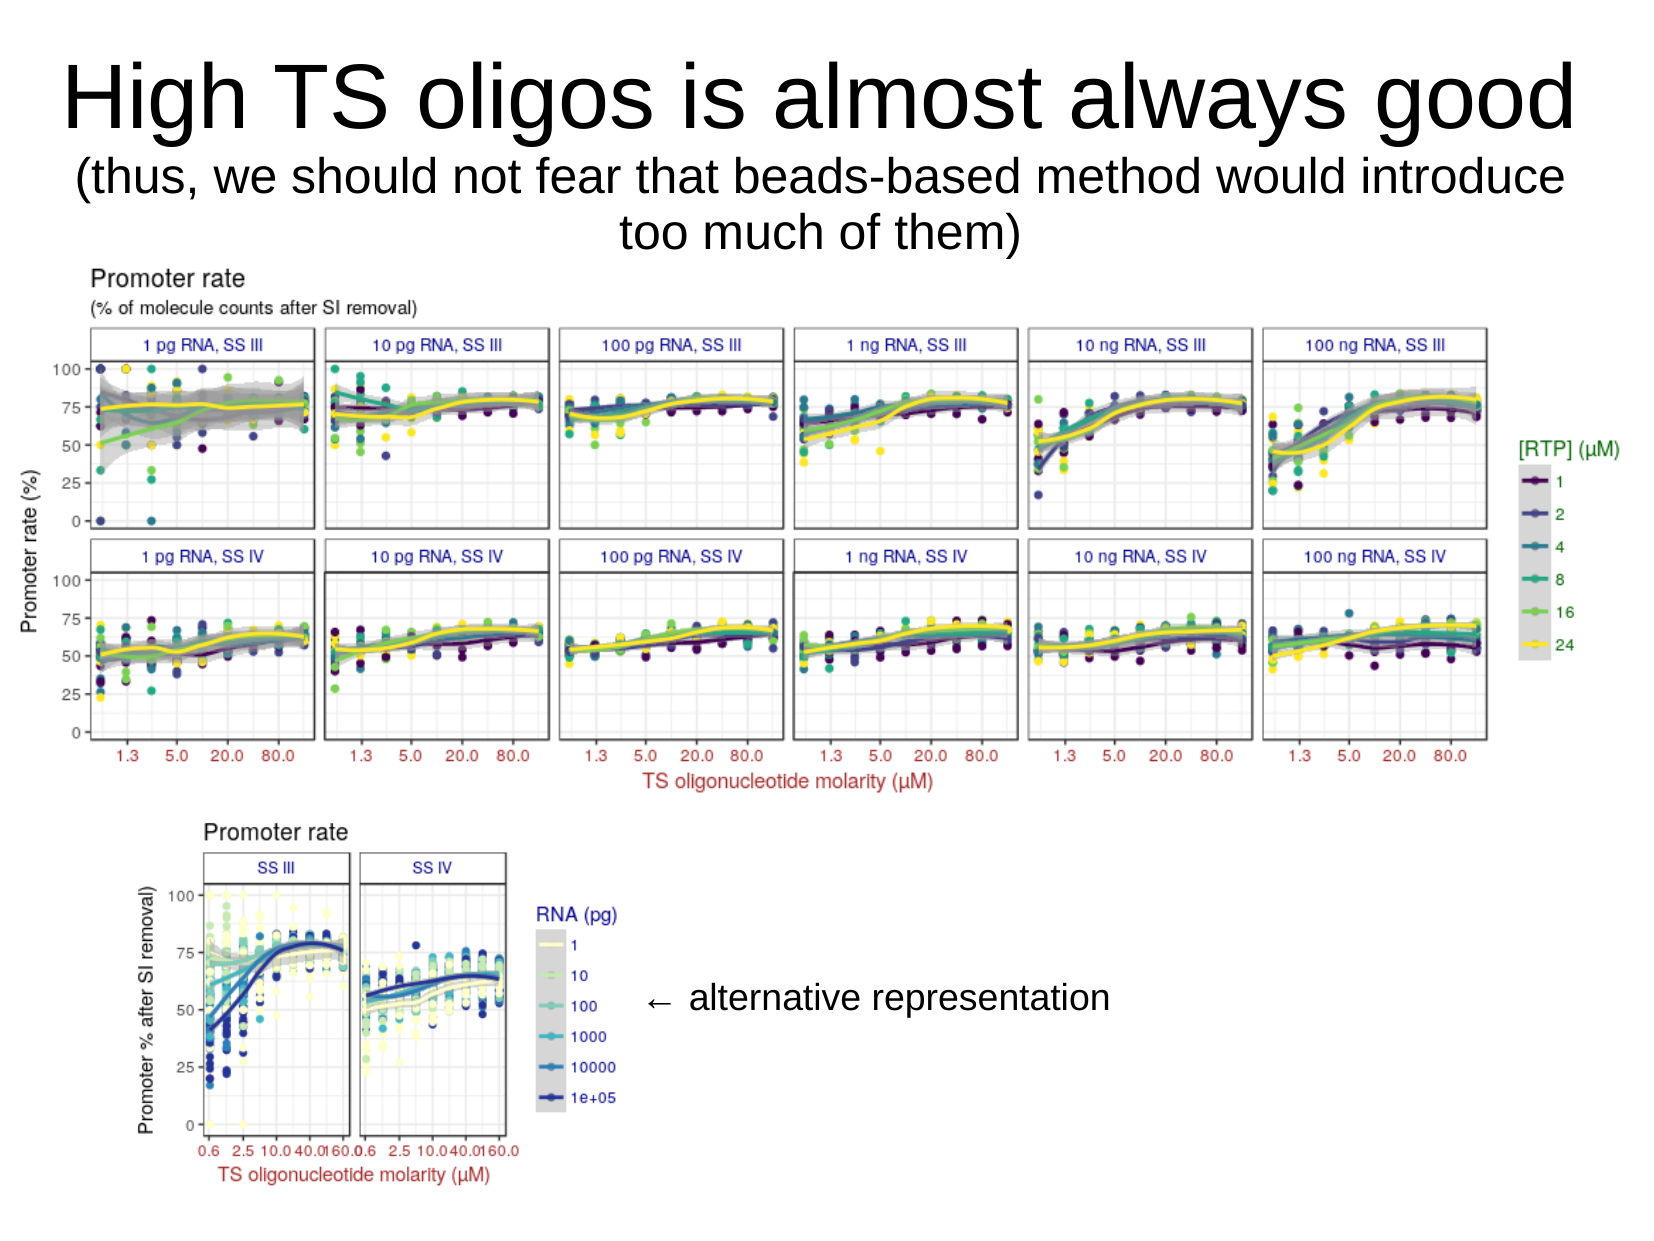

# High TS oligos is almost always good (thus, we should not fear that beads-based method would introduce too much of them)
← alternative representation